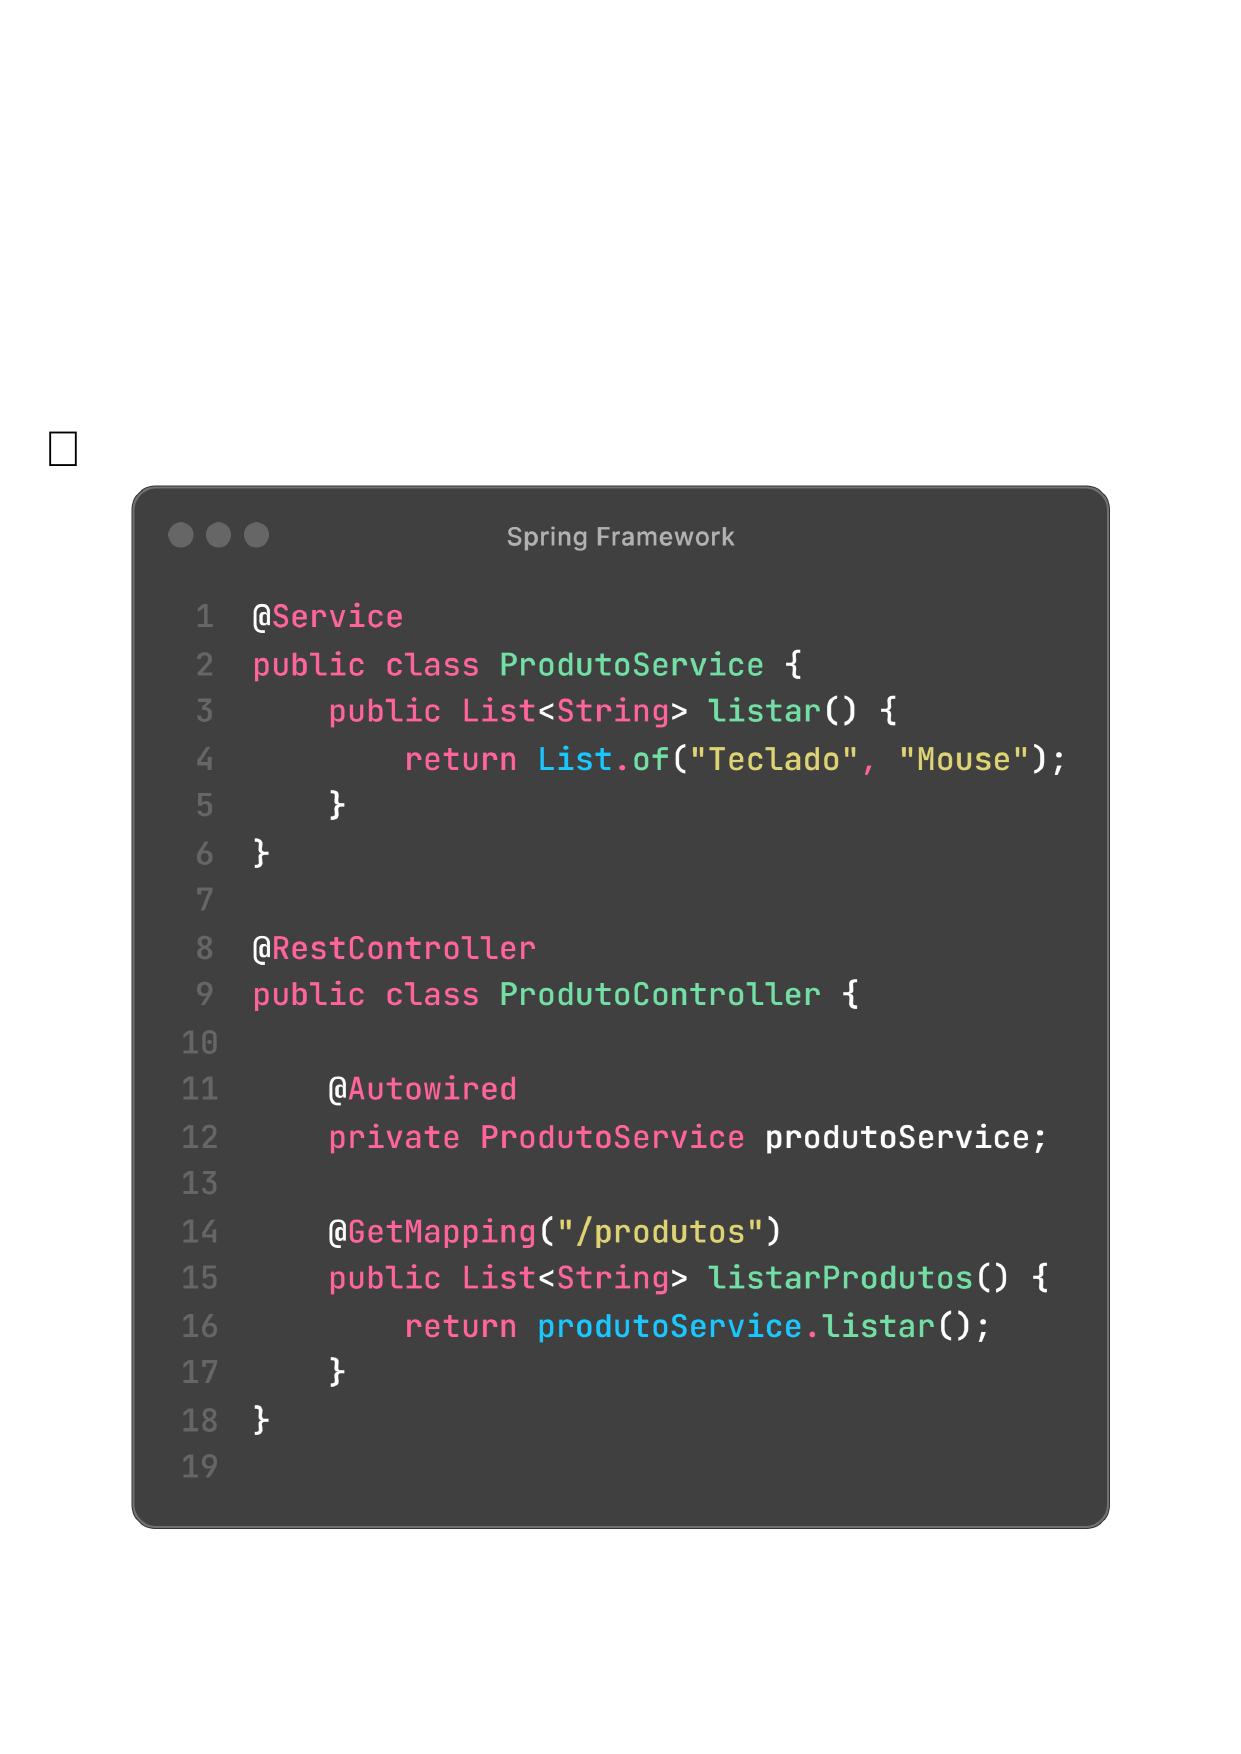

Injeção de Dependência Simplificada
Com Spring, a injeção de dependência é nativa, promovendo código limpo e testável.
📌 Exemplo com @Autowired:
Com Spring, a injeção de dependência é nativa, promovendo código limpo e testável.